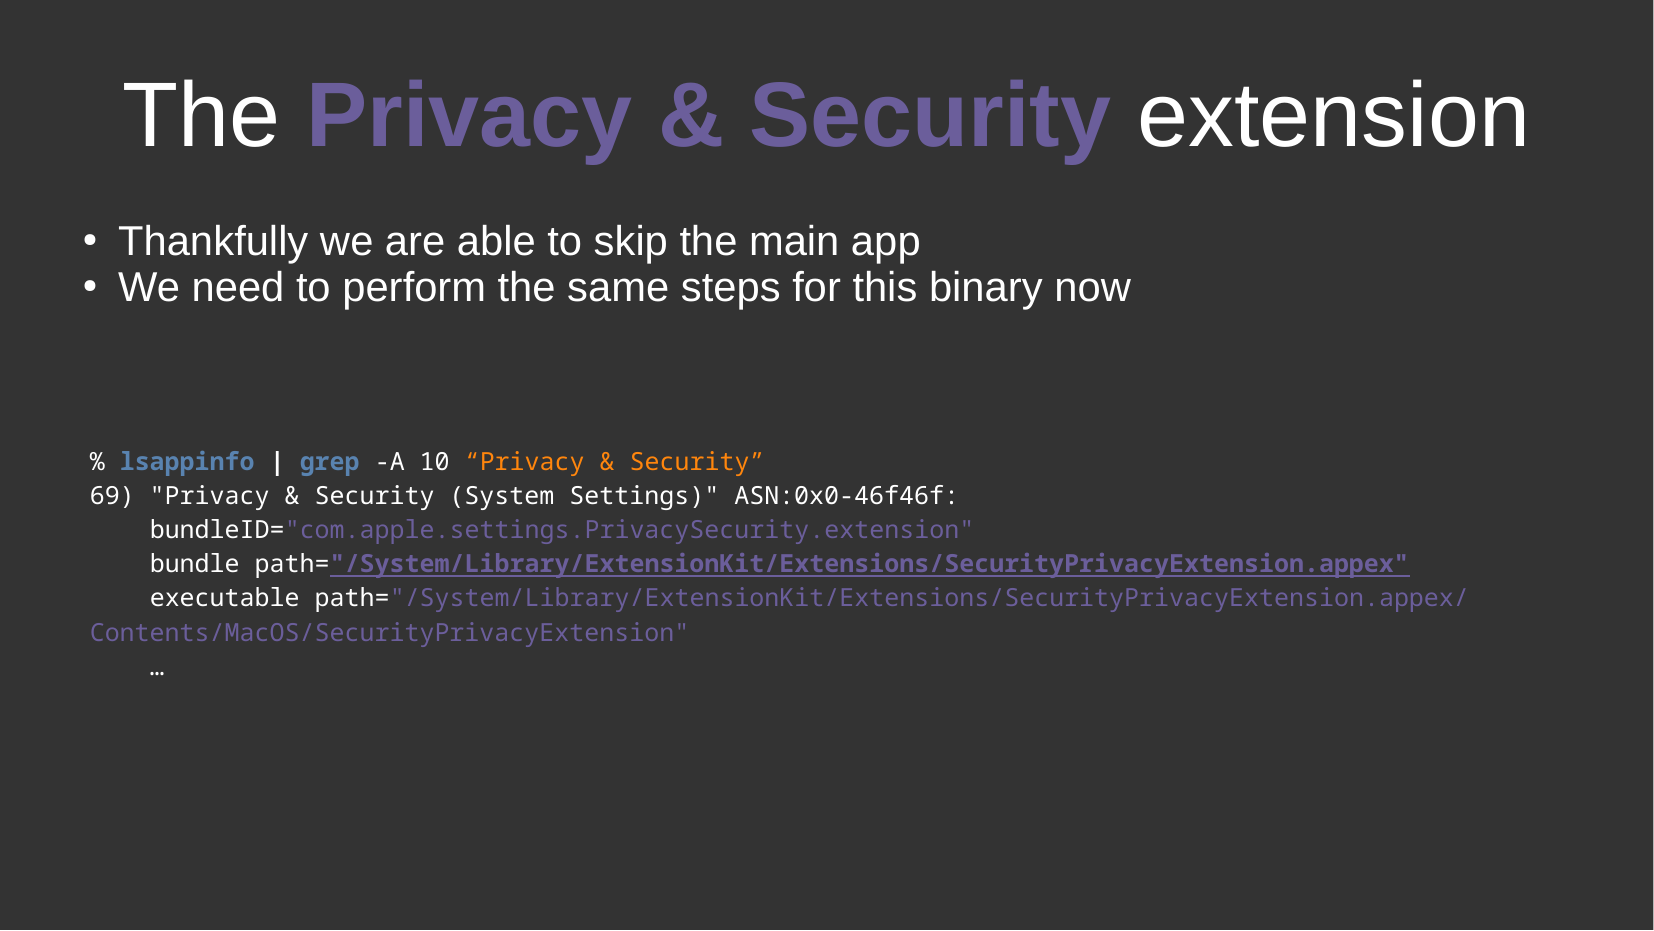

# The Privacy & Security extension
Thankfully we are able to skip the main app
We need to perform the same steps for this binary now
% lsappinfo | grep -A 10 “Privacy & Security”
69) "Privacy & Security (System Settings)" ASN:0x0-46f46f:
 bundleID="com.apple.settings.PrivacySecurity.extension"
 bundle path="/System/Library/ExtensionKit/Extensions/SecurityPrivacyExtension.appex"
 executable path="/System/Library/ExtensionKit/Extensions/SecurityPrivacyExtension.appex/Contents/MacOS/SecurityPrivacyExtension"
 …